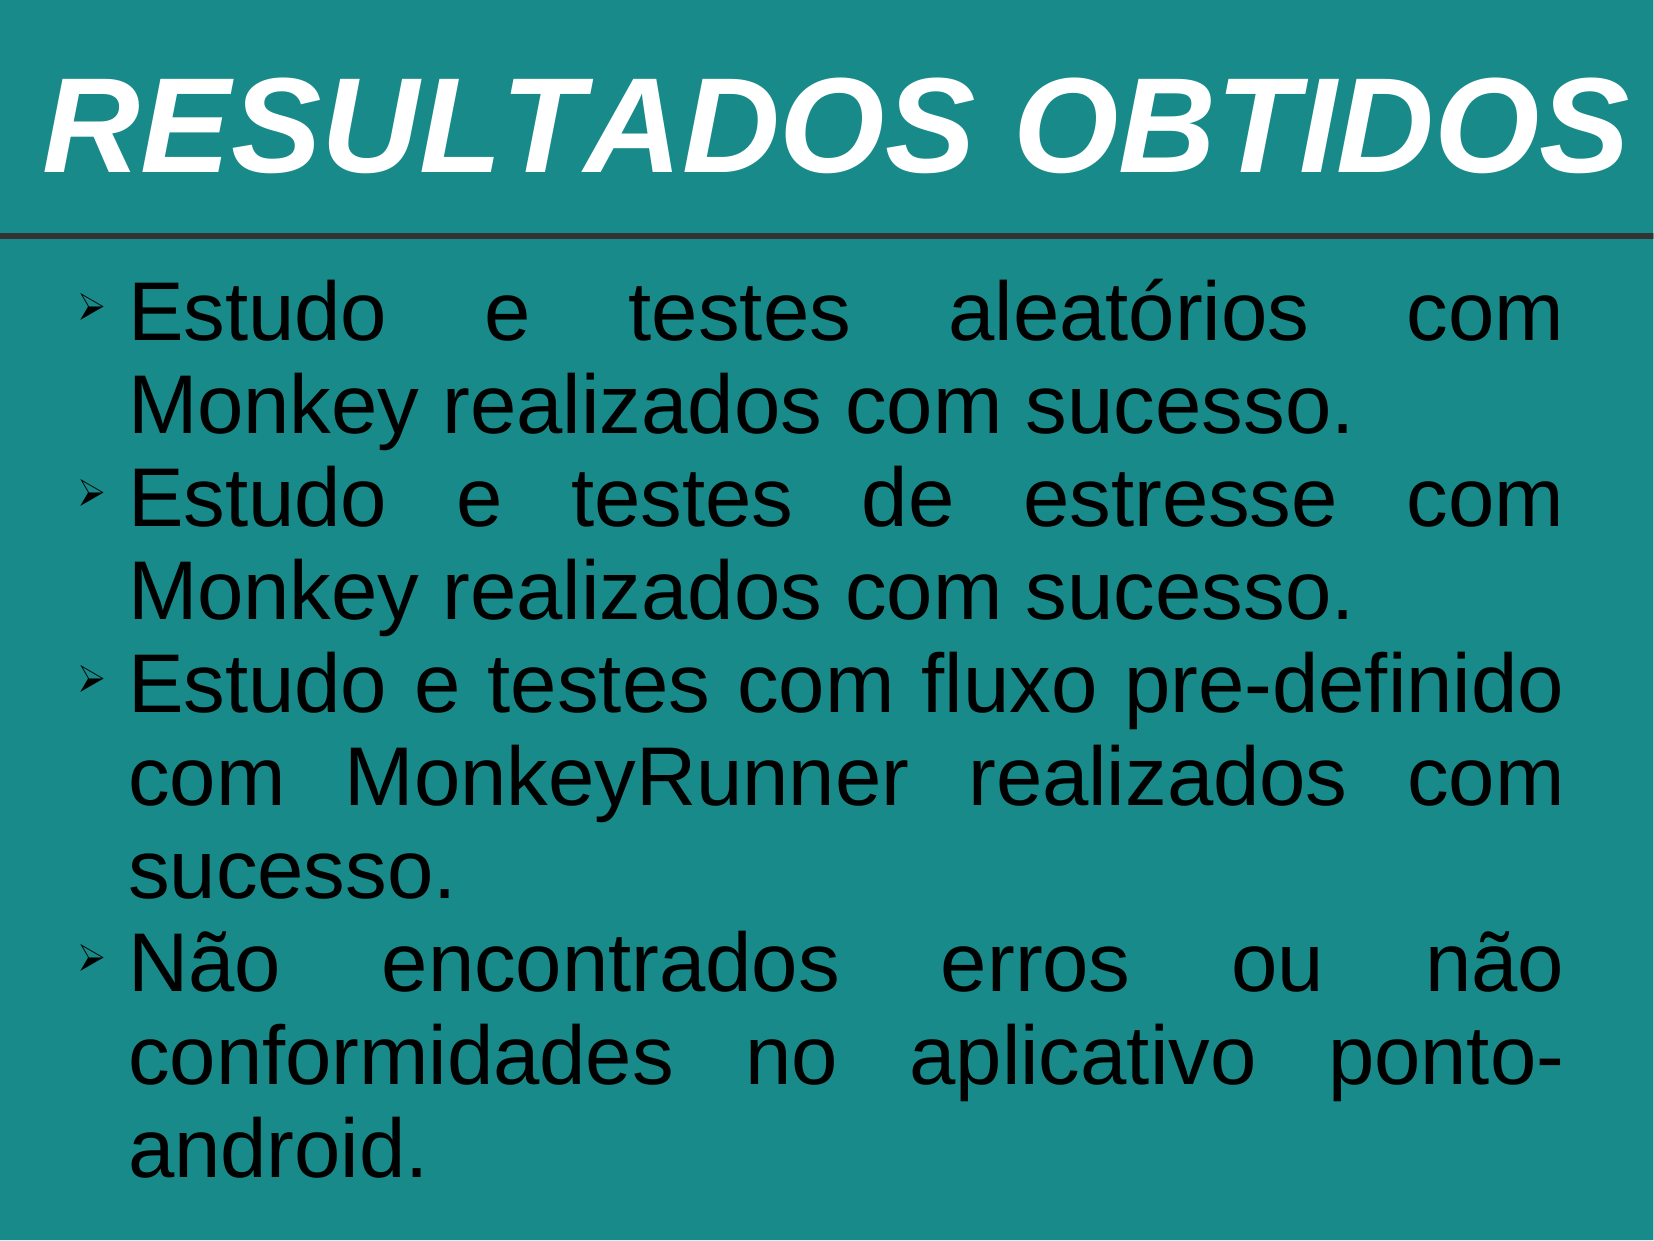

RESULTADOS OBTIDOS
# Estudo e testes aleatórios com Monkey realizados com sucesso.
Estudo e testes de estresse com Monkey realizados com sucesso.
Estudo e testes com fluxo pre-definido com MonkeyRunner realizados com sucesso.
Não encontrados erros ou não conformidades no aplicativo ponto-android.